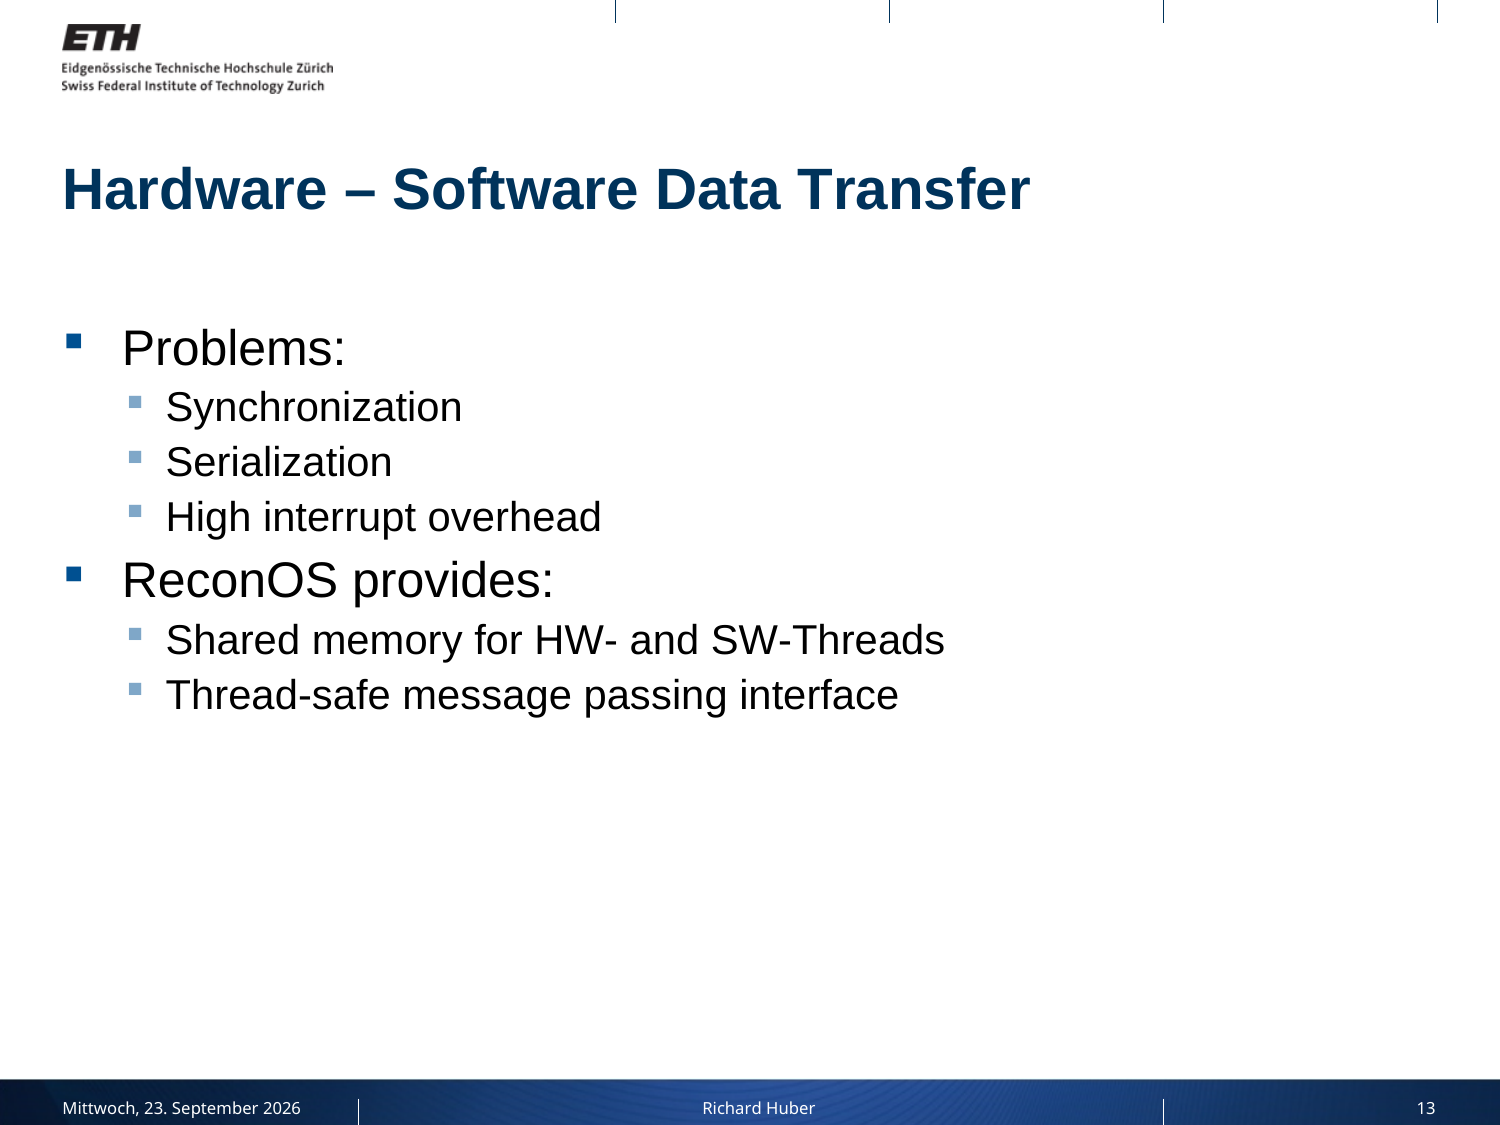

# Hardware – Software Data Transfer
Problems:
Synchronization
Serialization
High interrupt overhead
ReconOS provides:
Shared memory for HW- and SW-Threads
Thread-safe message passing interface
13